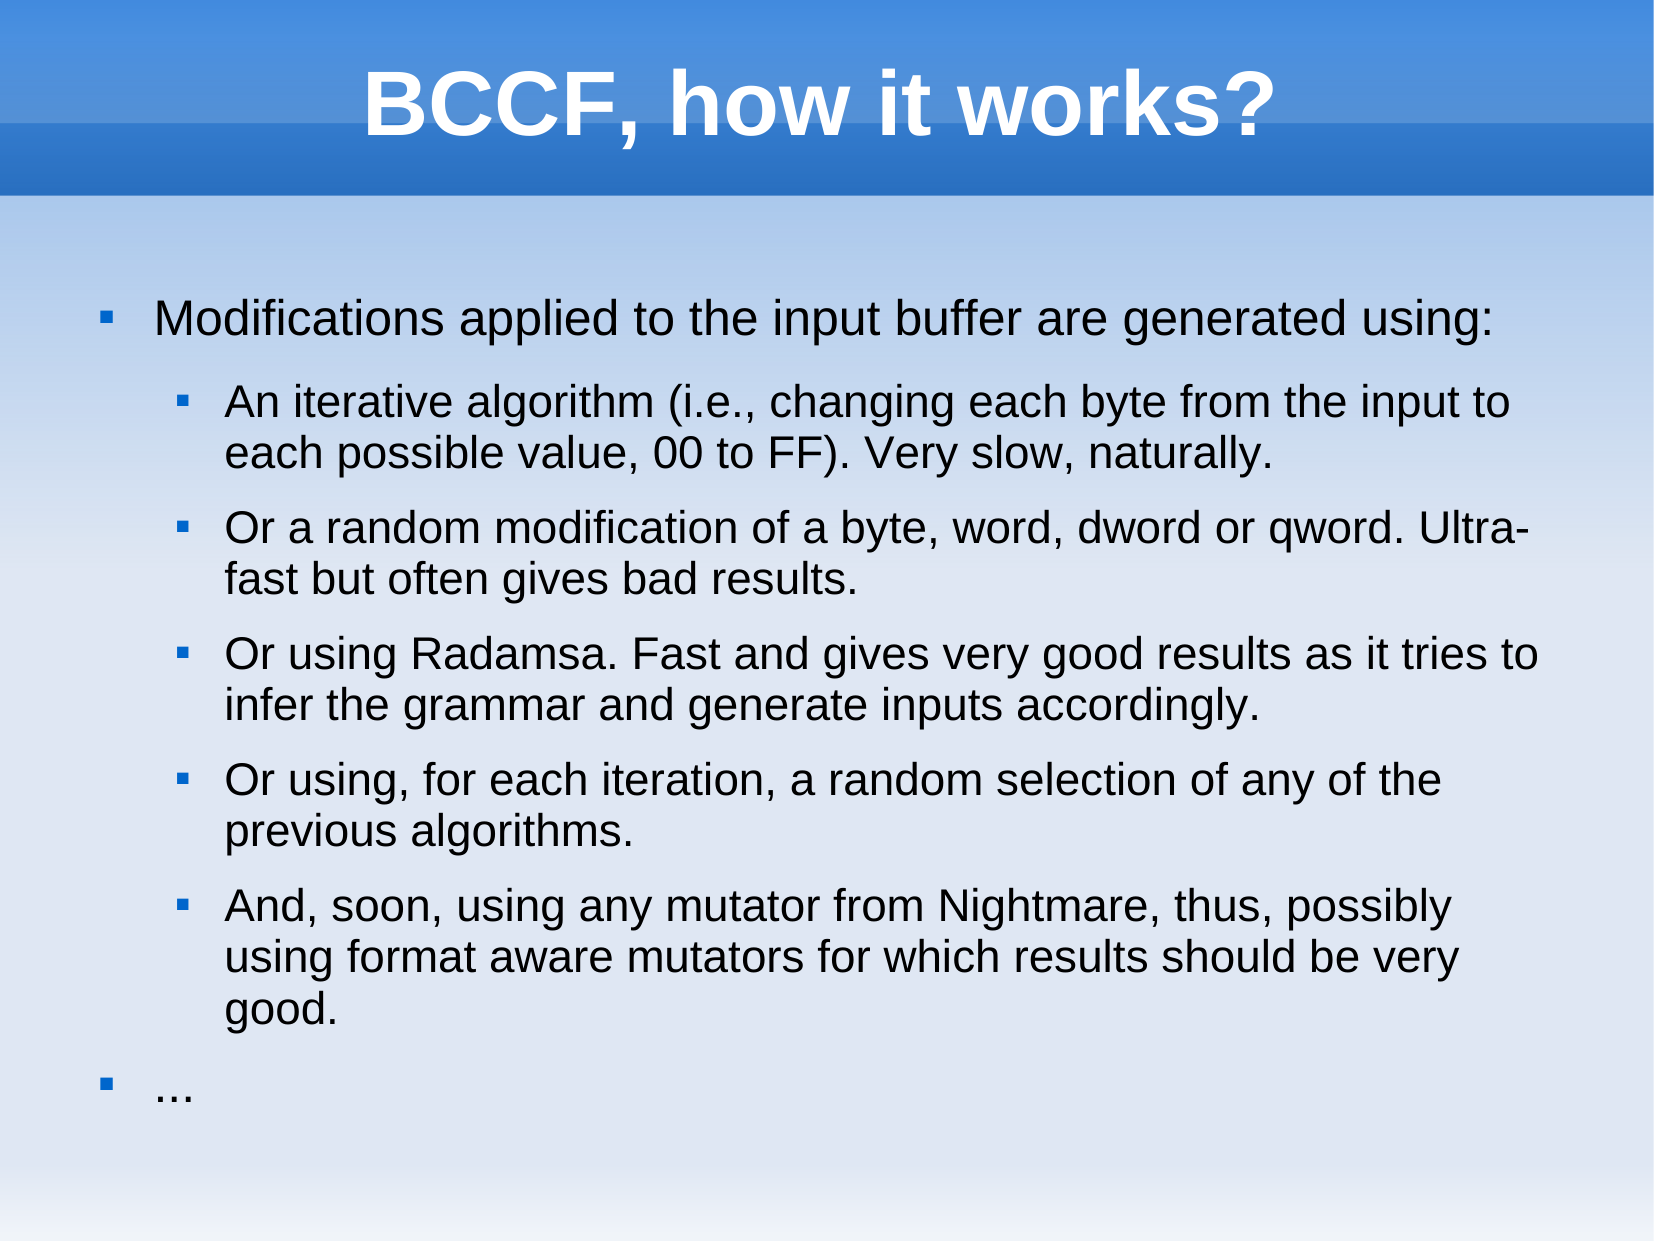

# BCCF, how it works?
Modifications applied to the input buffer are generated using:
An iterative algorithm (i.e., changing each byte from the input to each possible value, 00 to FF). Very slow, naturally.
Or a random modification of a byte, word, dword or qword. Ultra-fast but often gives bad results.
Or using Radamsa. Fast and gives very good results as it tries to infer the grammar and generate inputs accordingly.
Or using, for each iteration, a random selection of any of the previous algorithms.
And, soon, using any mutator from Nightmare, thus, possibly using format aware mutators for which results should be very good.
...